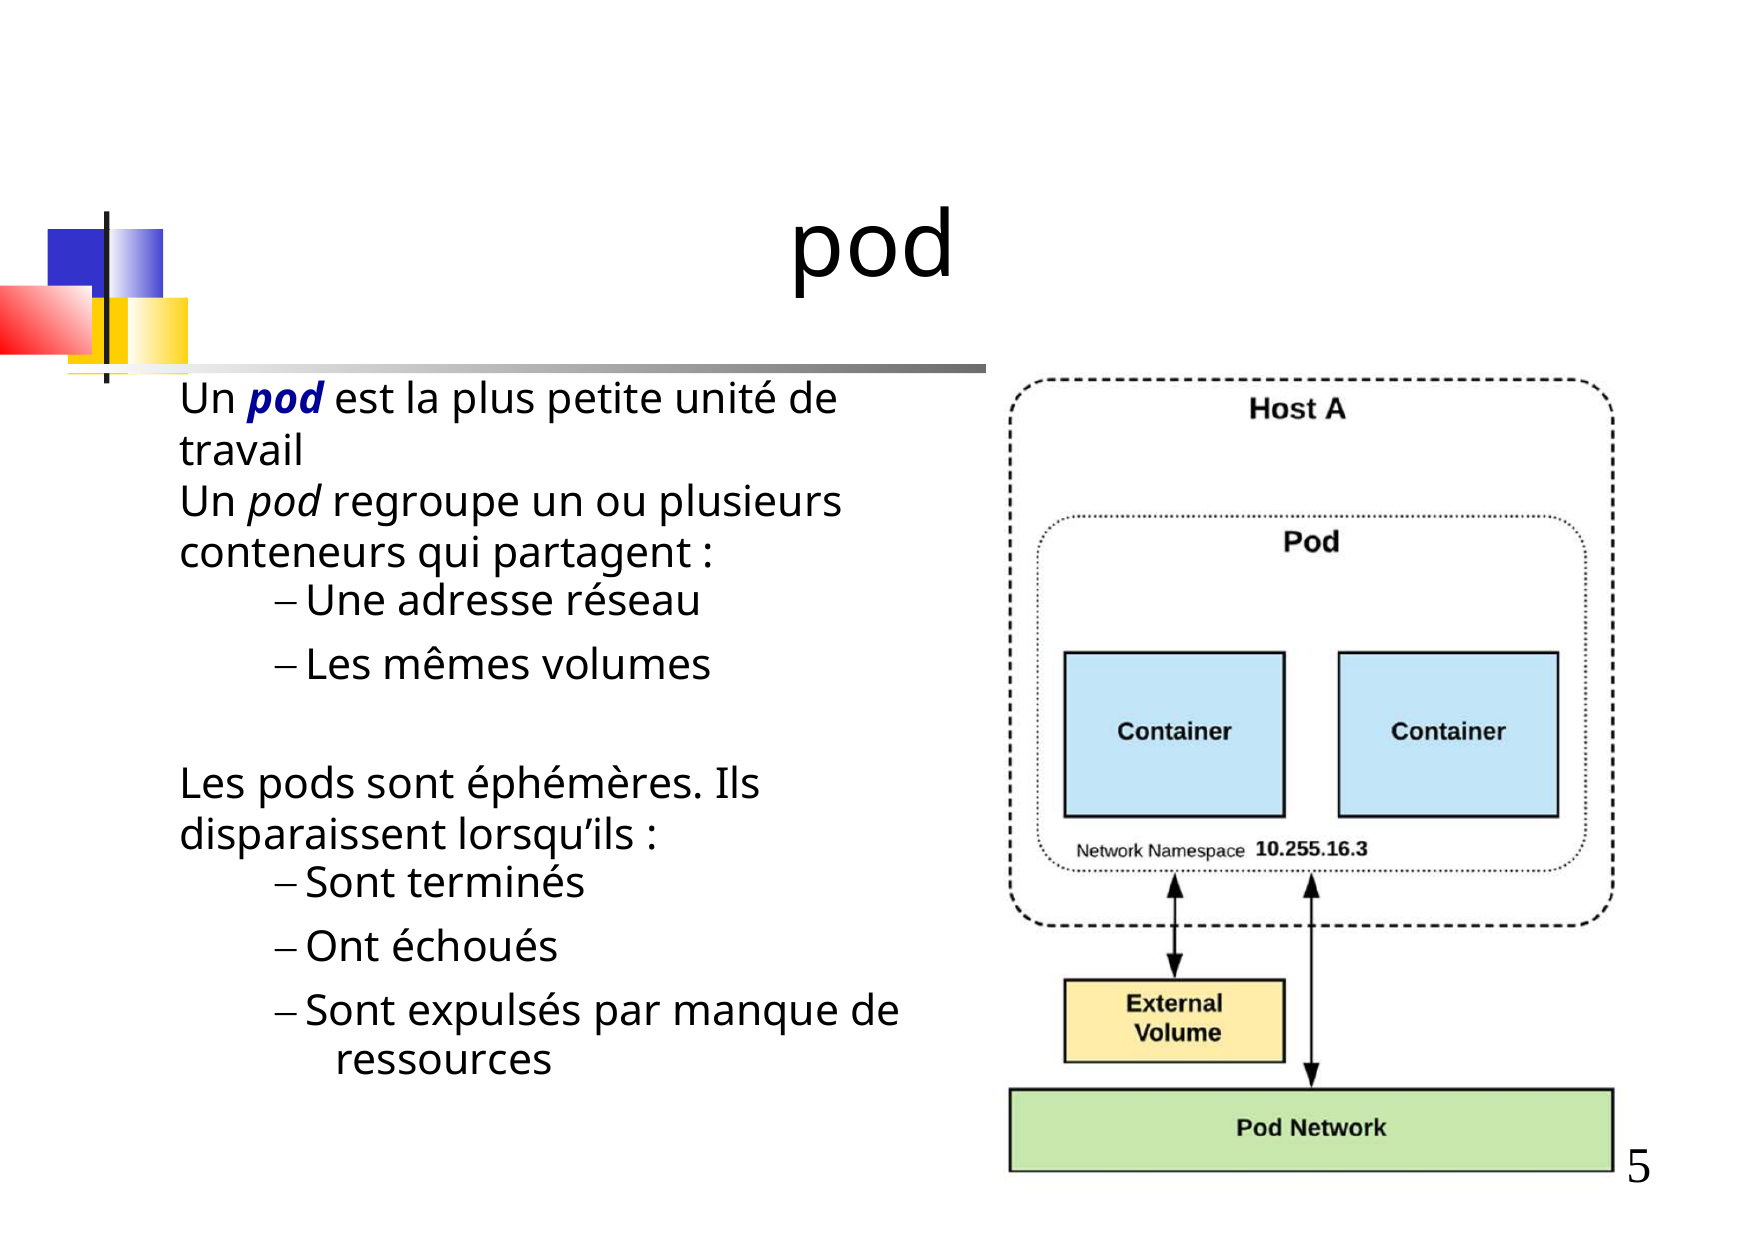

# pod
Un pod est la plus petite unité de travail
Un pod regroupe un ou plusieurs conteneurs qui partagent :
Une adresse réseau
Les mêmes volumes
Les pods sont éphémères. Ils disparaissent lorsqu’ils :
Sont terminés
Ont échoués
Sont expulsés par manque de ressources